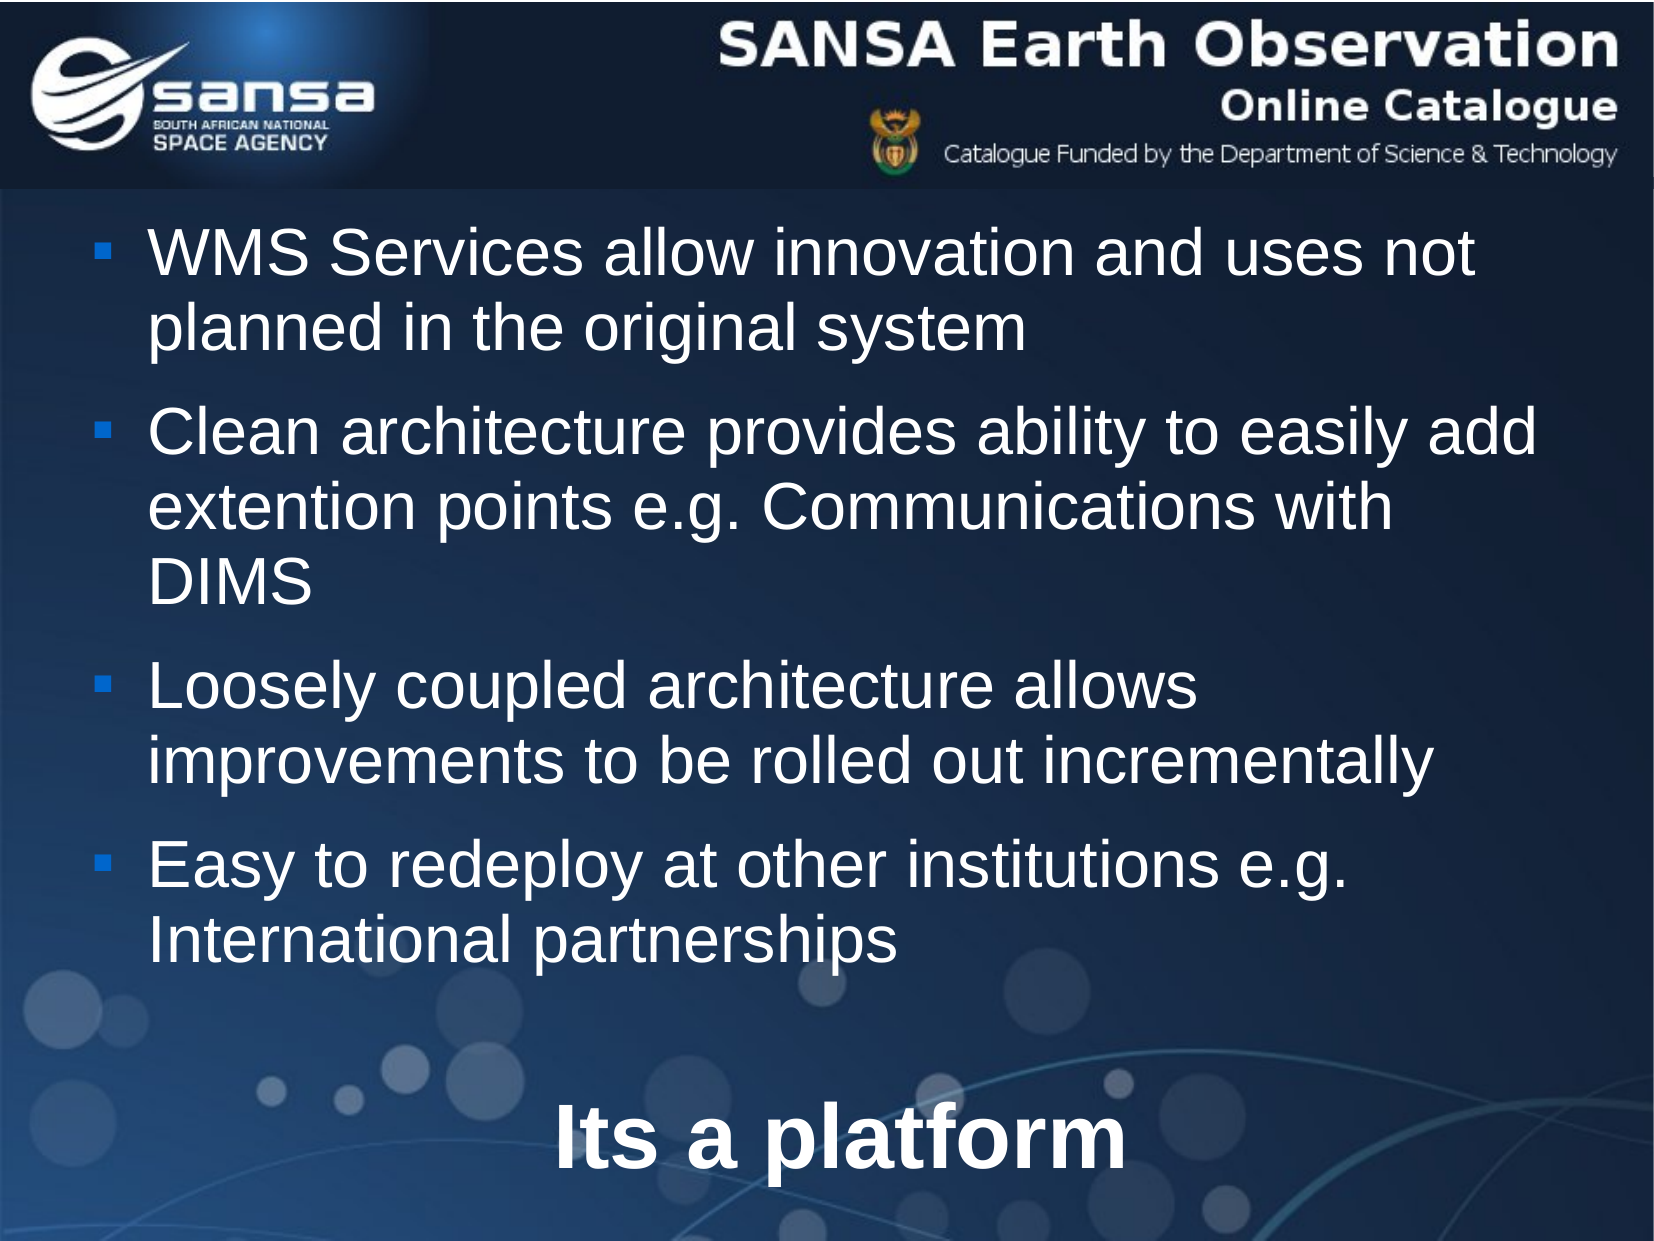

WMS Services allow innovation and uses not planned in the original system
Clean architecture provides ability to easily add extention points e.g. Communications with DIMS
Loosely coupled architecture allows improvements to be rolled out incrementally
Easy to redeploy at other institutions e.g. International partnerships
# Its a platform